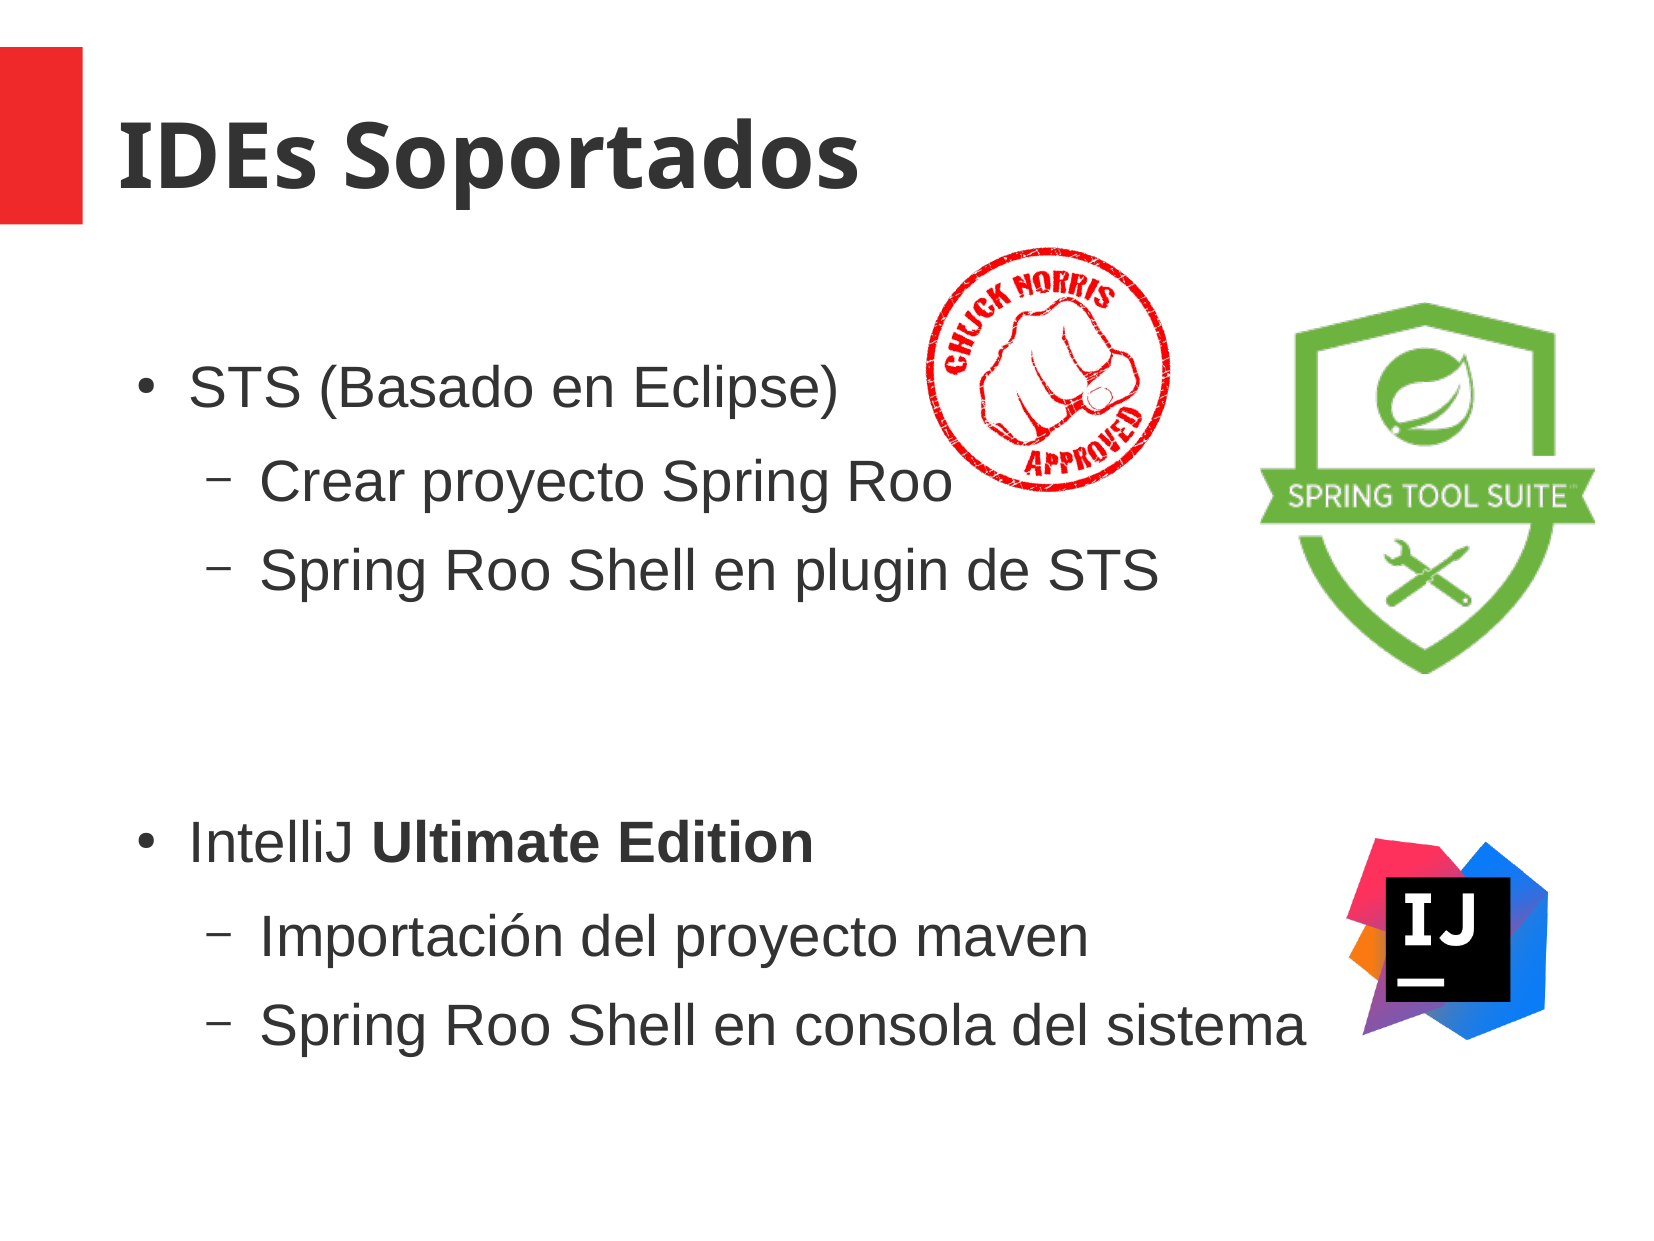

# IDEs Soportados
STS (Basado en Eclipse)
Crear proyecto Spring Roo
Spring Roo Shell en plugin de STS
IntelliJ Ultimate Edition
Importación del proyecto maven
Spring Roo Shell en consola del sistema